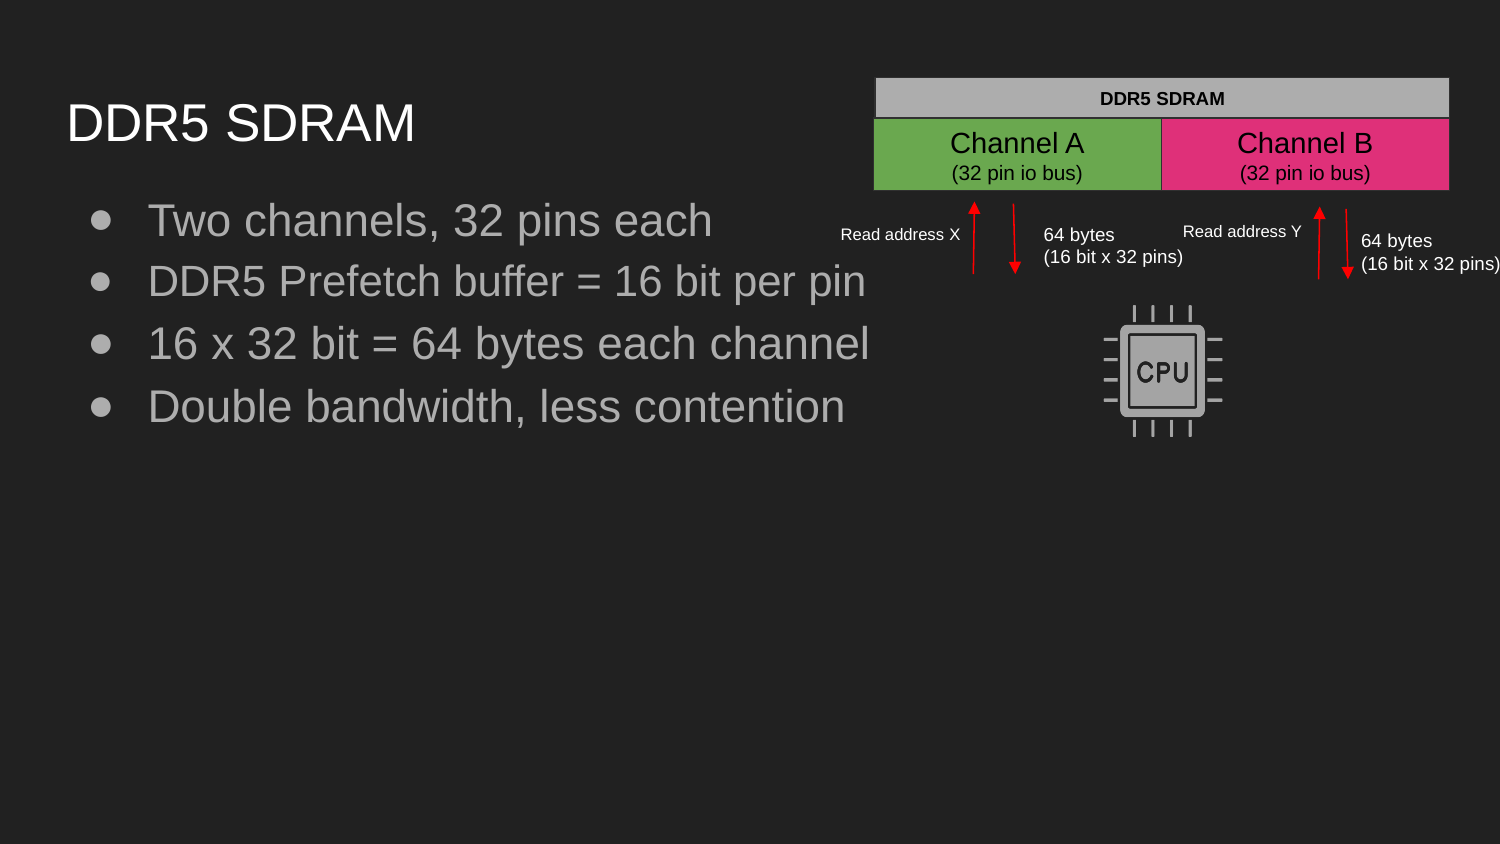

# DDR5 SDRAM
DDR5 SDRAM
Channel A
(32 pin io bus)
Channel B
(32 pin io bus)
Two channels, 32 pins each
DDR5 Prefetch buffer = 16 bit per pin
16 x 32 bit = 64 bytes each channel
Double bandwidth, less contention
Read address Y
64 bytes
(16 bit x 32 pins)
Read address X
64 bytes
(16 bit x 32 pins)